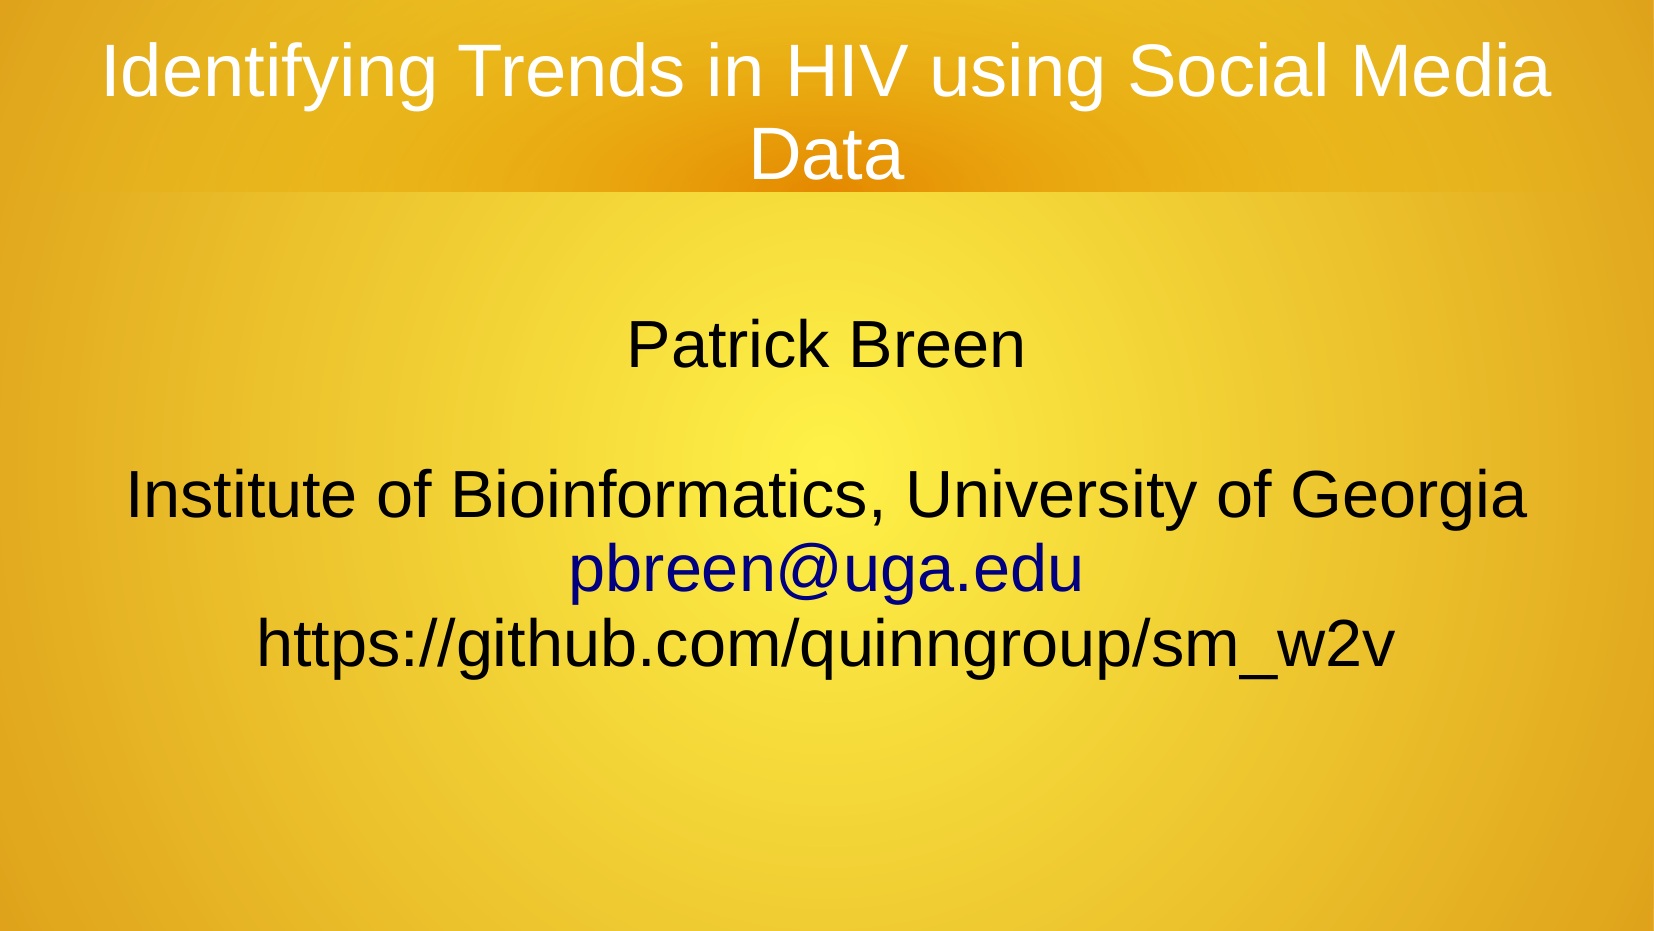

# Identifying Trends in HIV using Social Media Data
Patrick Breen
Institute of Bioinformatics, University of Georgia
pbreen@uga.edu
https://github.com/quinngroup/sm_w2v